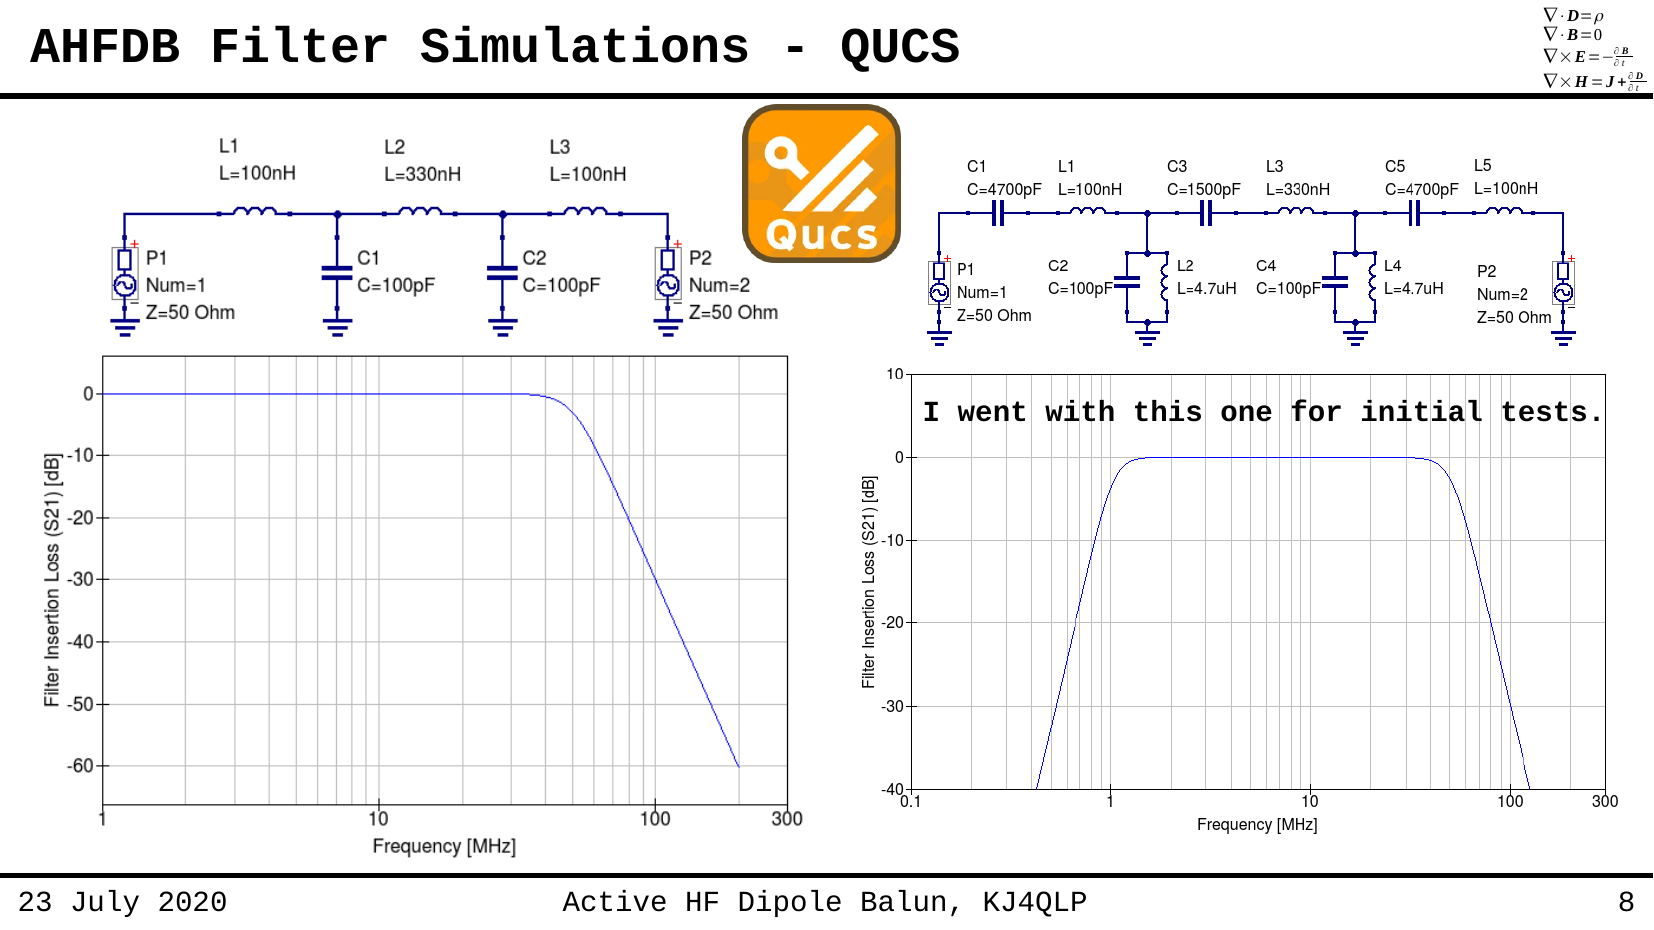

# AHFDB Filter Simulations - QUCS
I went with this one for initial tests.
23 July 2020
Active HF Dipole Balun, KJ4QLP
8